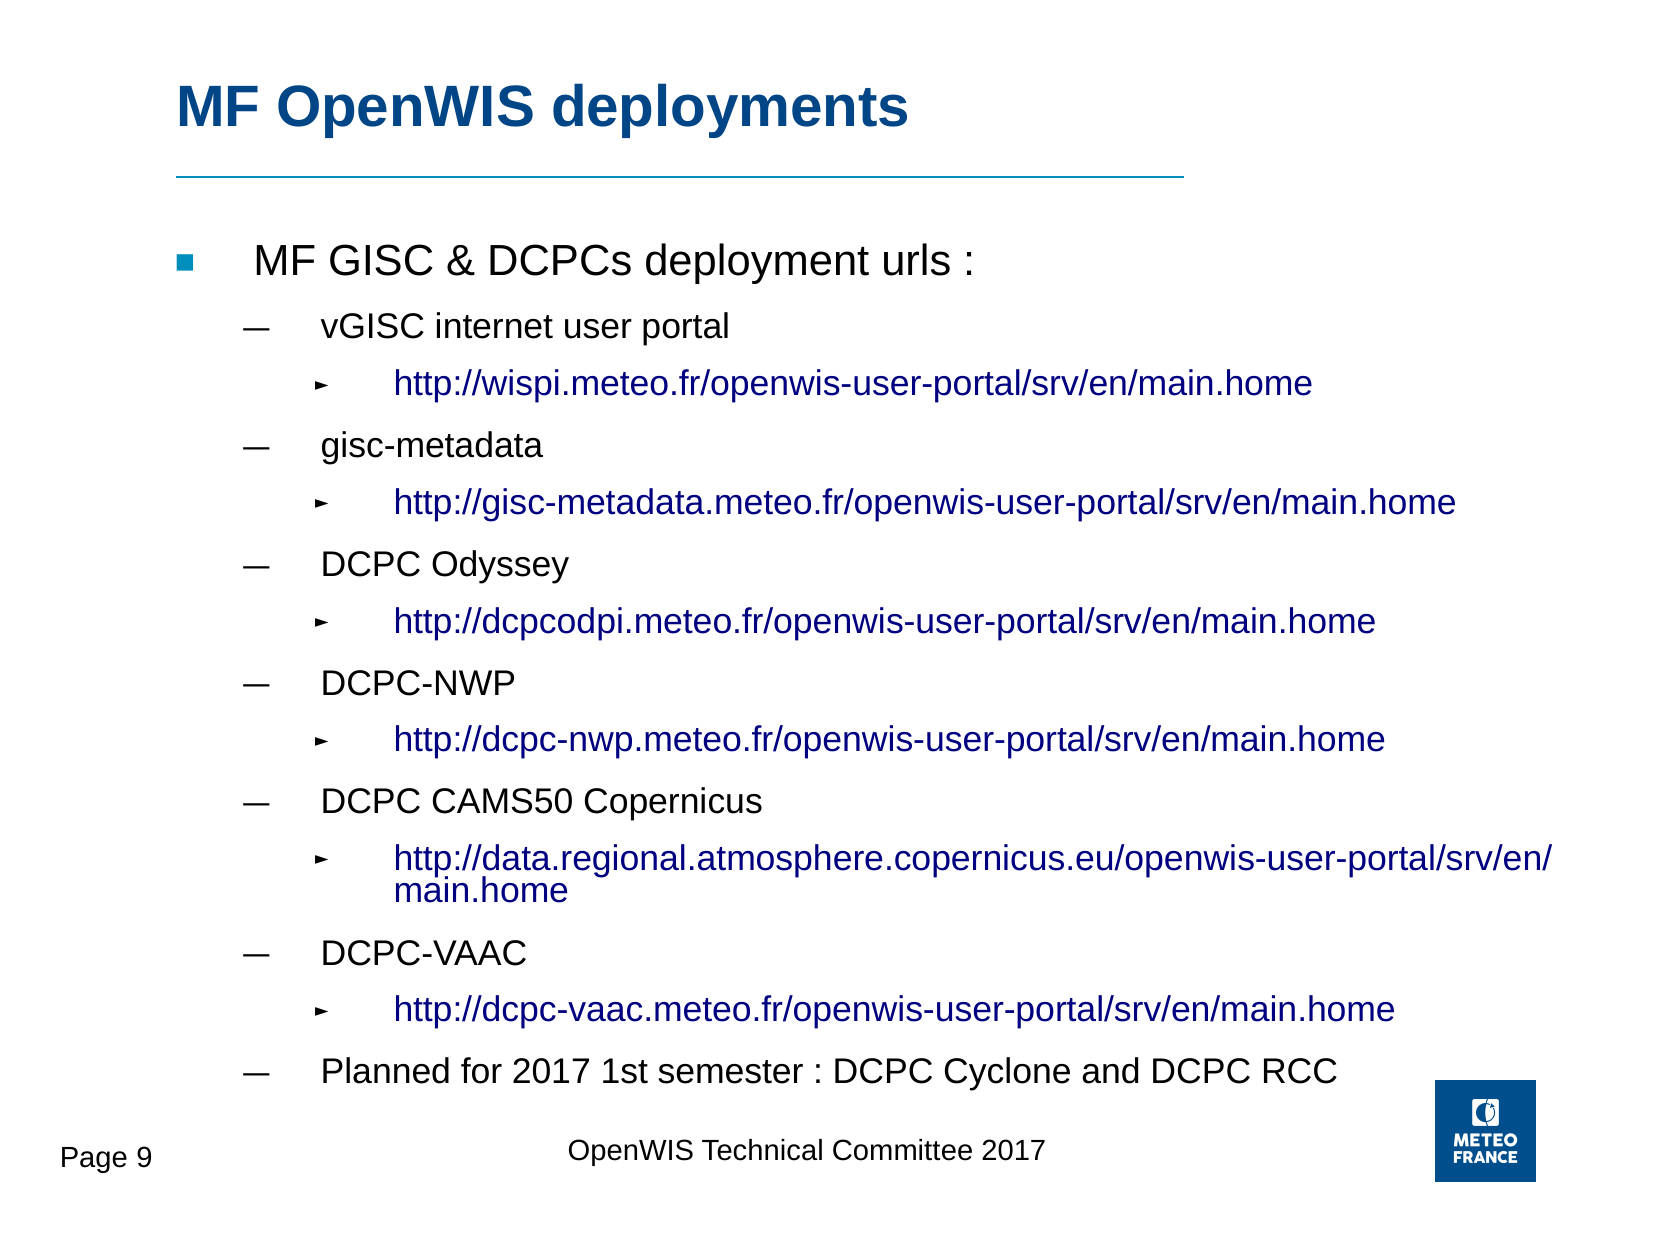

# MF OpenWIS deployments
MF GISC & DCPCs deployment urls :
vGISC internet user portal
http://wispi.meteo.fr/openwis-user-portal/srv/en/main.home
gisc-metadata
http://gisc-metadata.meteo.fr/openwis-user-portal/srv/en/main.home
DCPC Odyssey
http://dcpcodpi.meteo.fr/openwis-user-portal/srv/en/main.home
DCPC-NWP
http://dcpc-nwp.meteo.fr/openwis-user-portal/srv/en/main.home
DCPC CAMS50 Copernicus
http://data.regional.atmosphere.copernicus.eu/openwis-user-portal/srv/en/main.home
DCPC-VAAC
http://dcpc-vaac.meteo.fr/openwis-user-portal/srv/en/main.home
Planned for 2017 1st semester : DCPC Cyclone and DCPC RCC
OpenWIS Technical Committee 2017
9